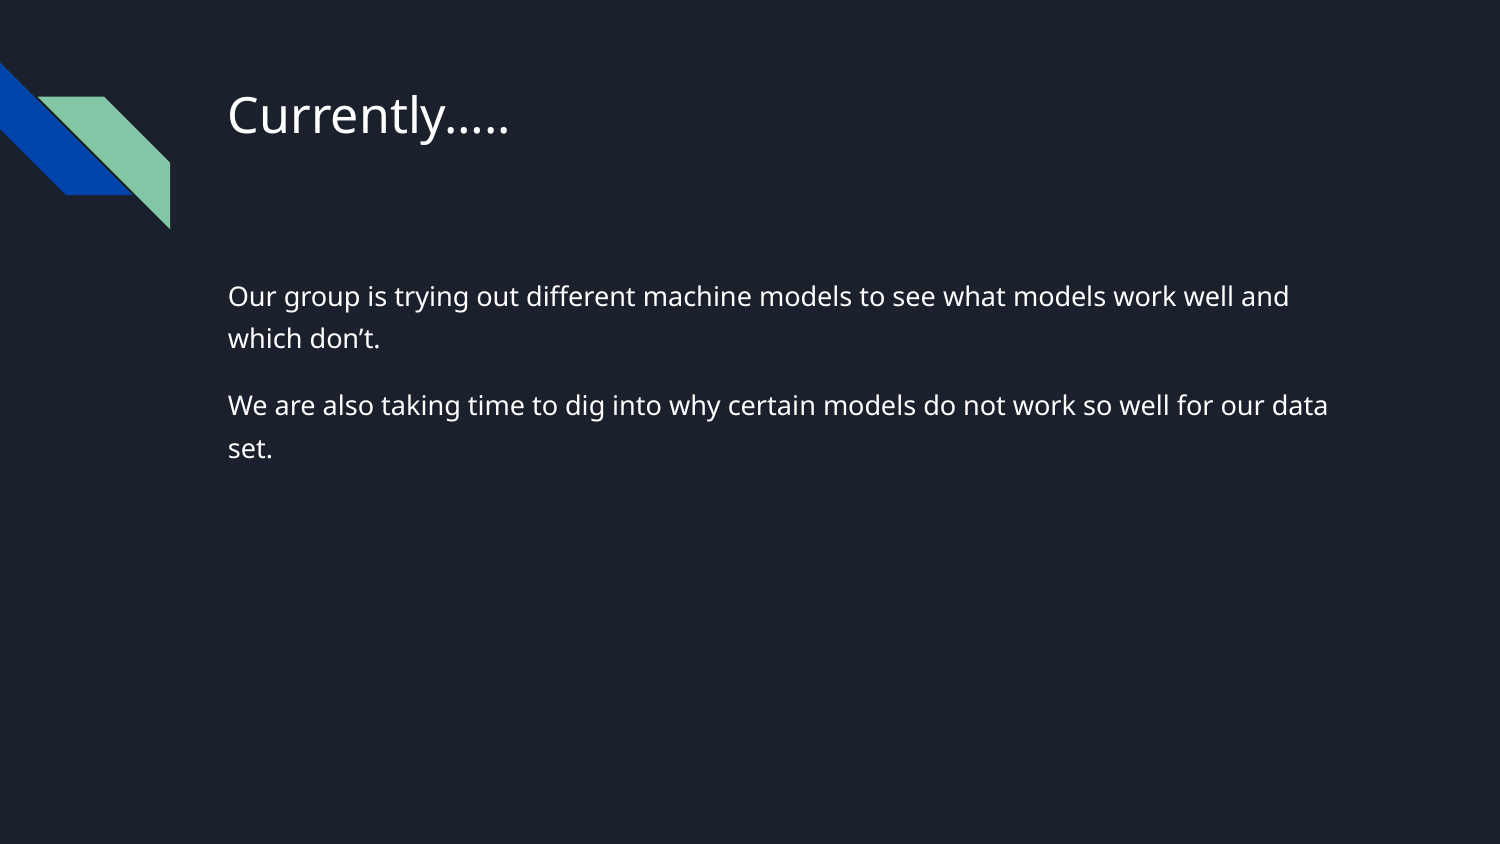

# Currently…..
Our group is trying out different machine models to see what models work well and which don’t.
We are also taking time to dig into why certain models do not work so well for our data set.